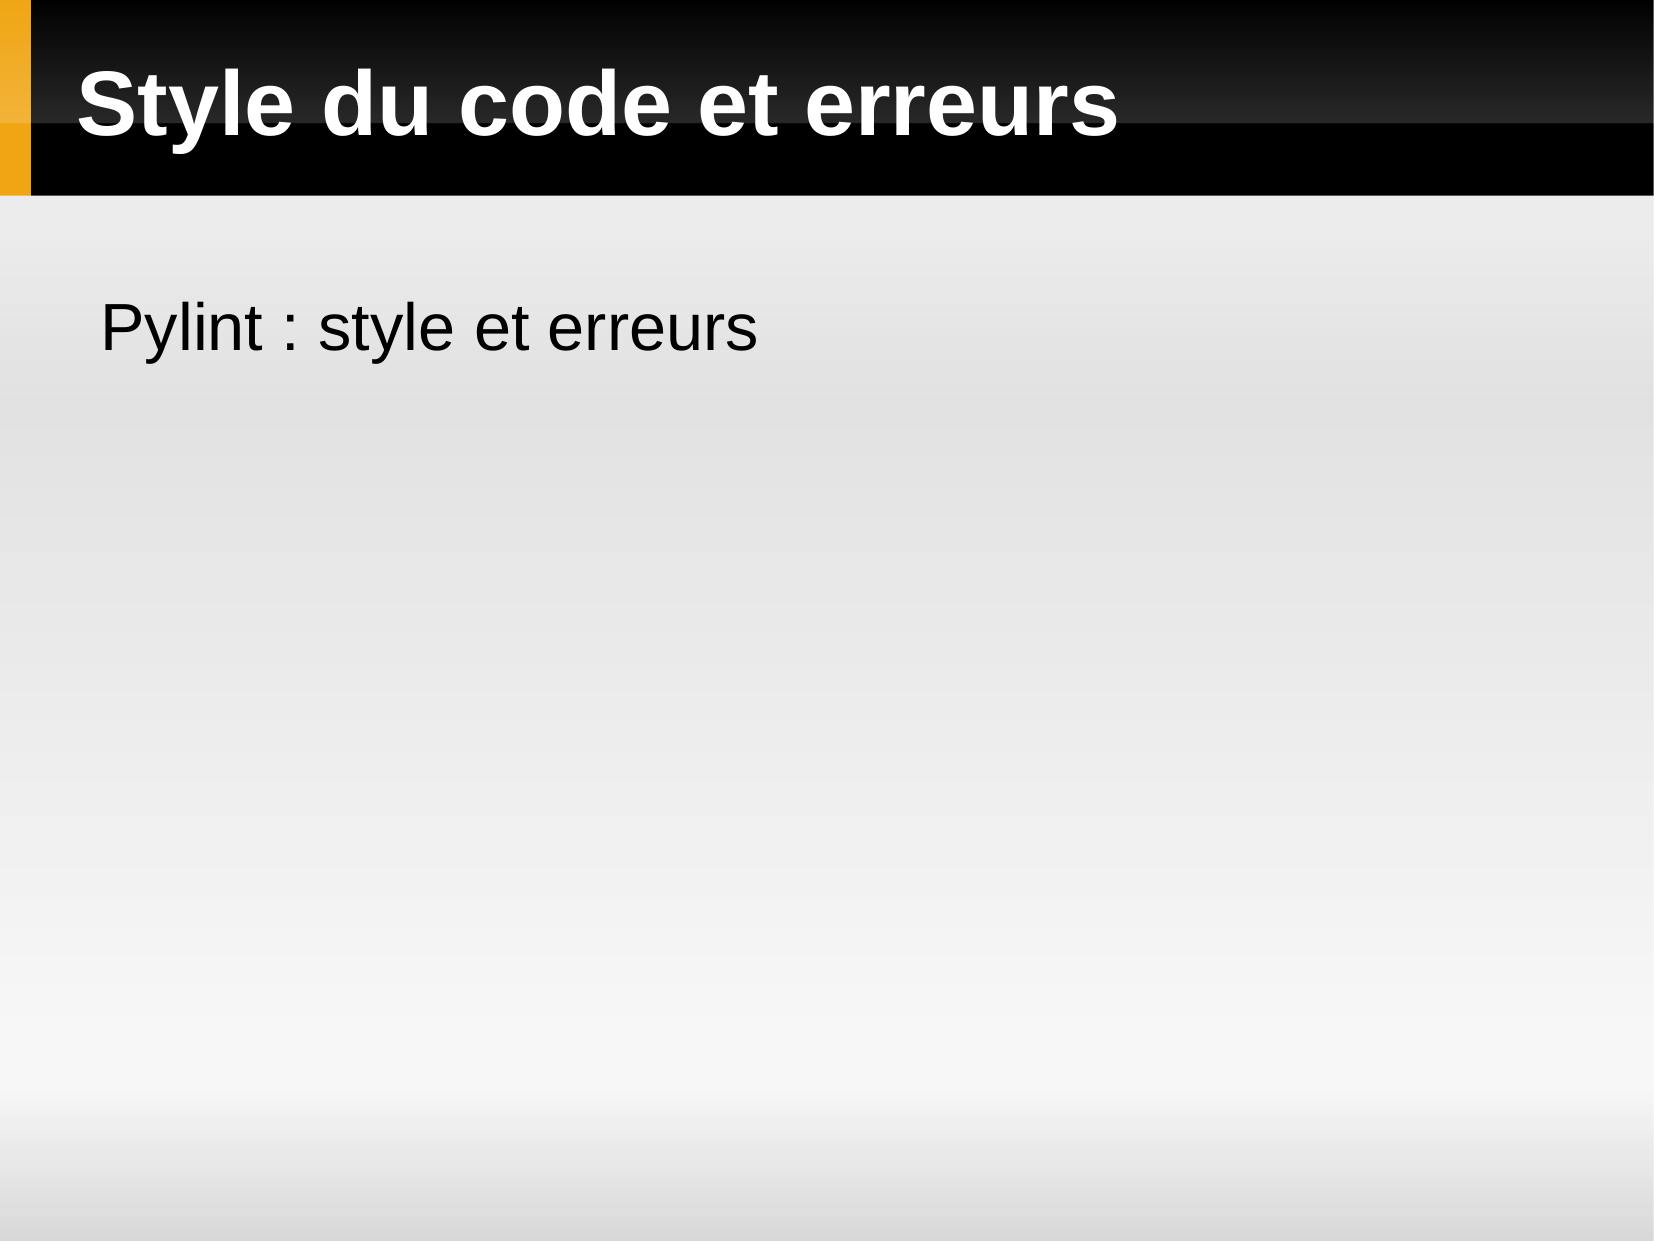

# Style du code et erreurs
Pylint : style et erreurs